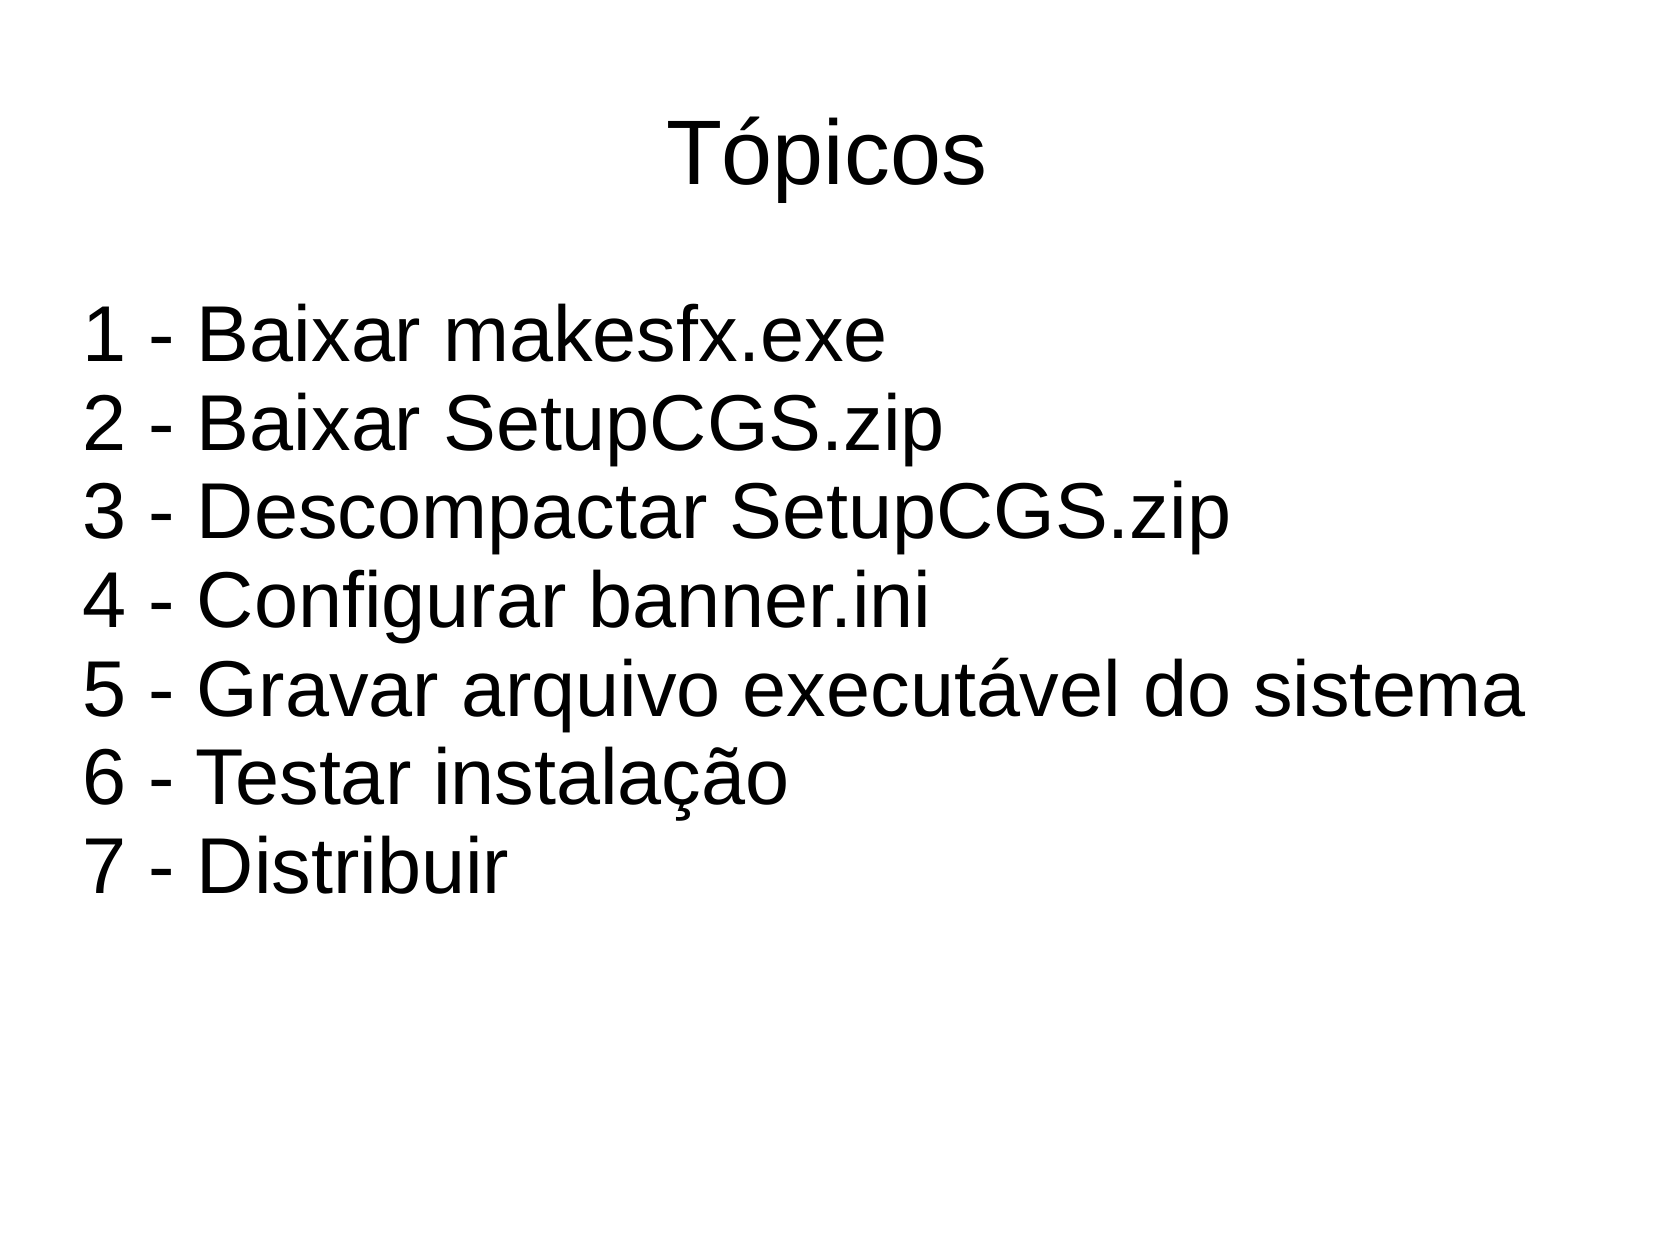

# Tópicos
1 - Baixar makesfx.exe
2 - Baixar SetupCGS.zip
3 - Descompactar SetupCGS.zip
4 - Configurar banner.ini
5 - Gravar arquivo executável do sistema
6 - Testar instalação
7 - Distribuir